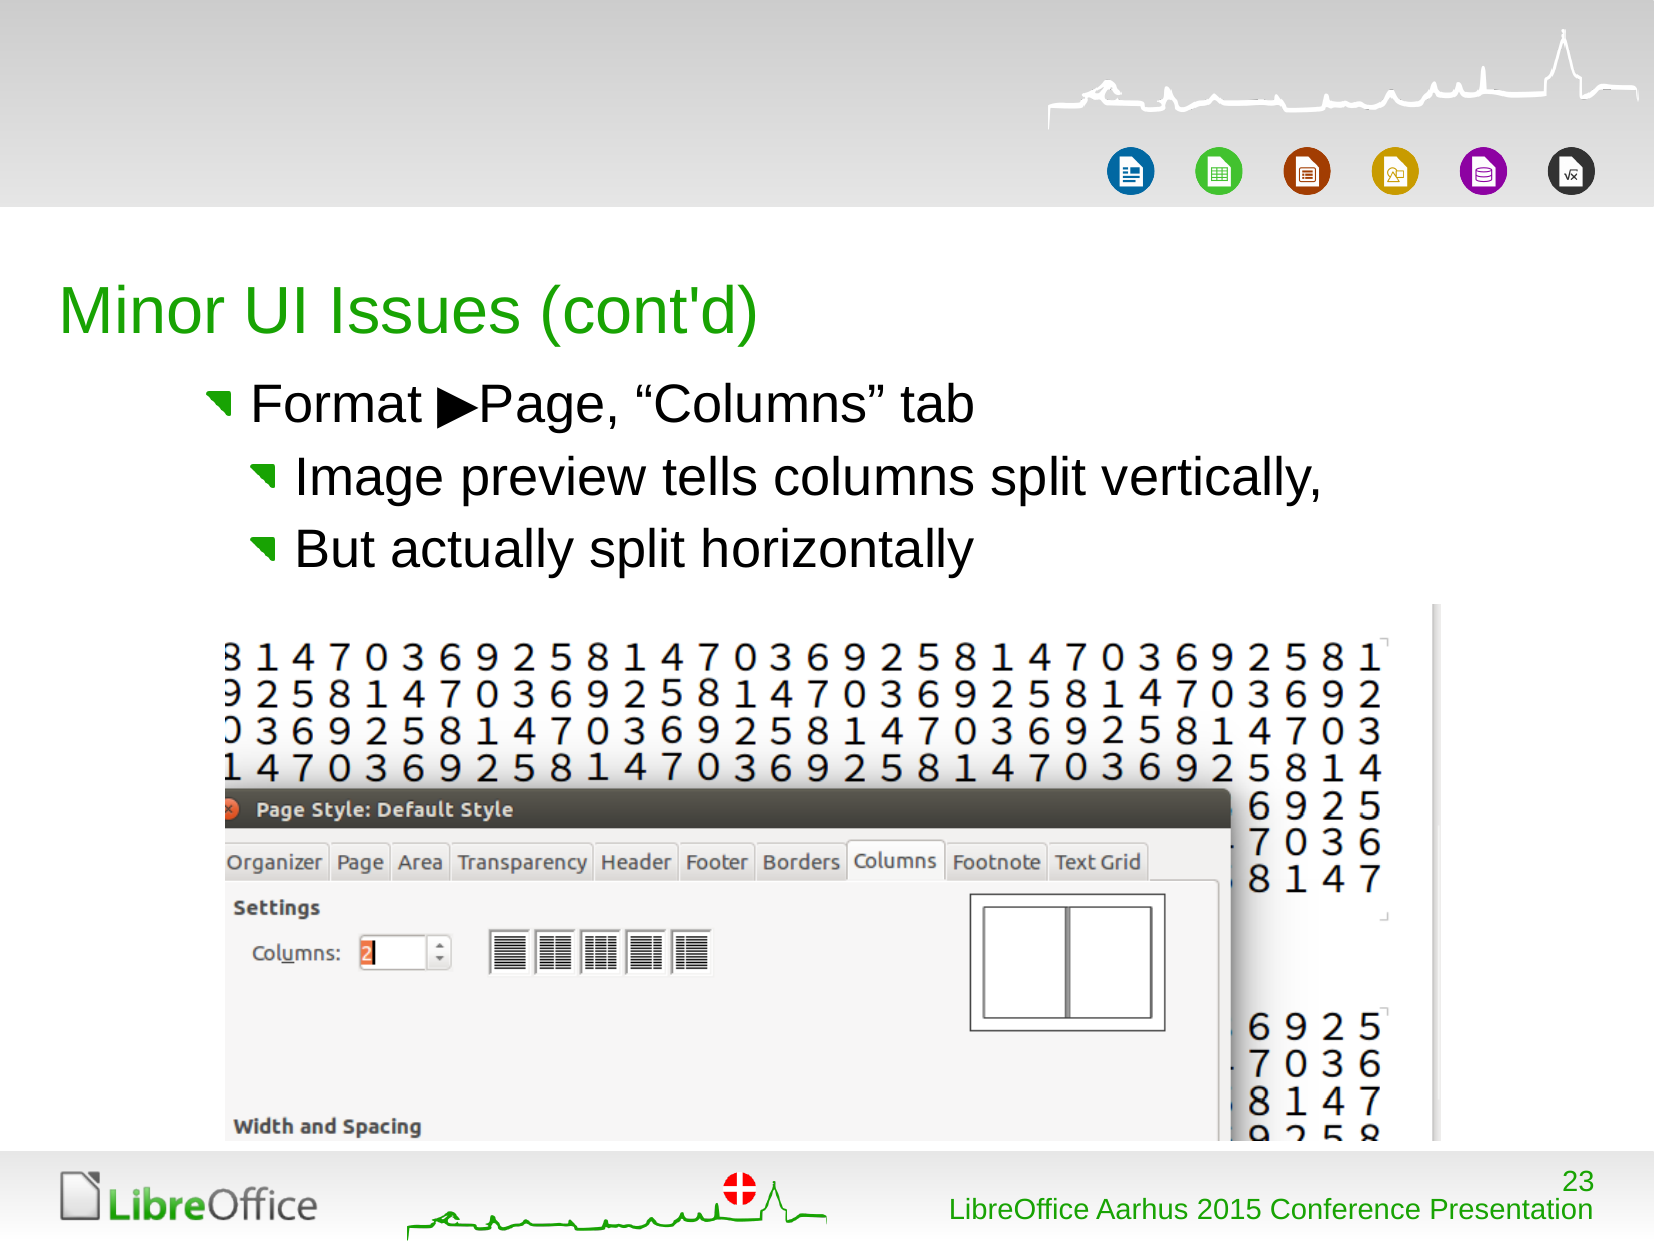

# Minor UI Issues (cont'd)
Format ▶Page, “Columns” tab
Image preview tells columns split vertically,
But actually split horizontally
23
LibreOffice Aarhus 2015 Conference Presentation